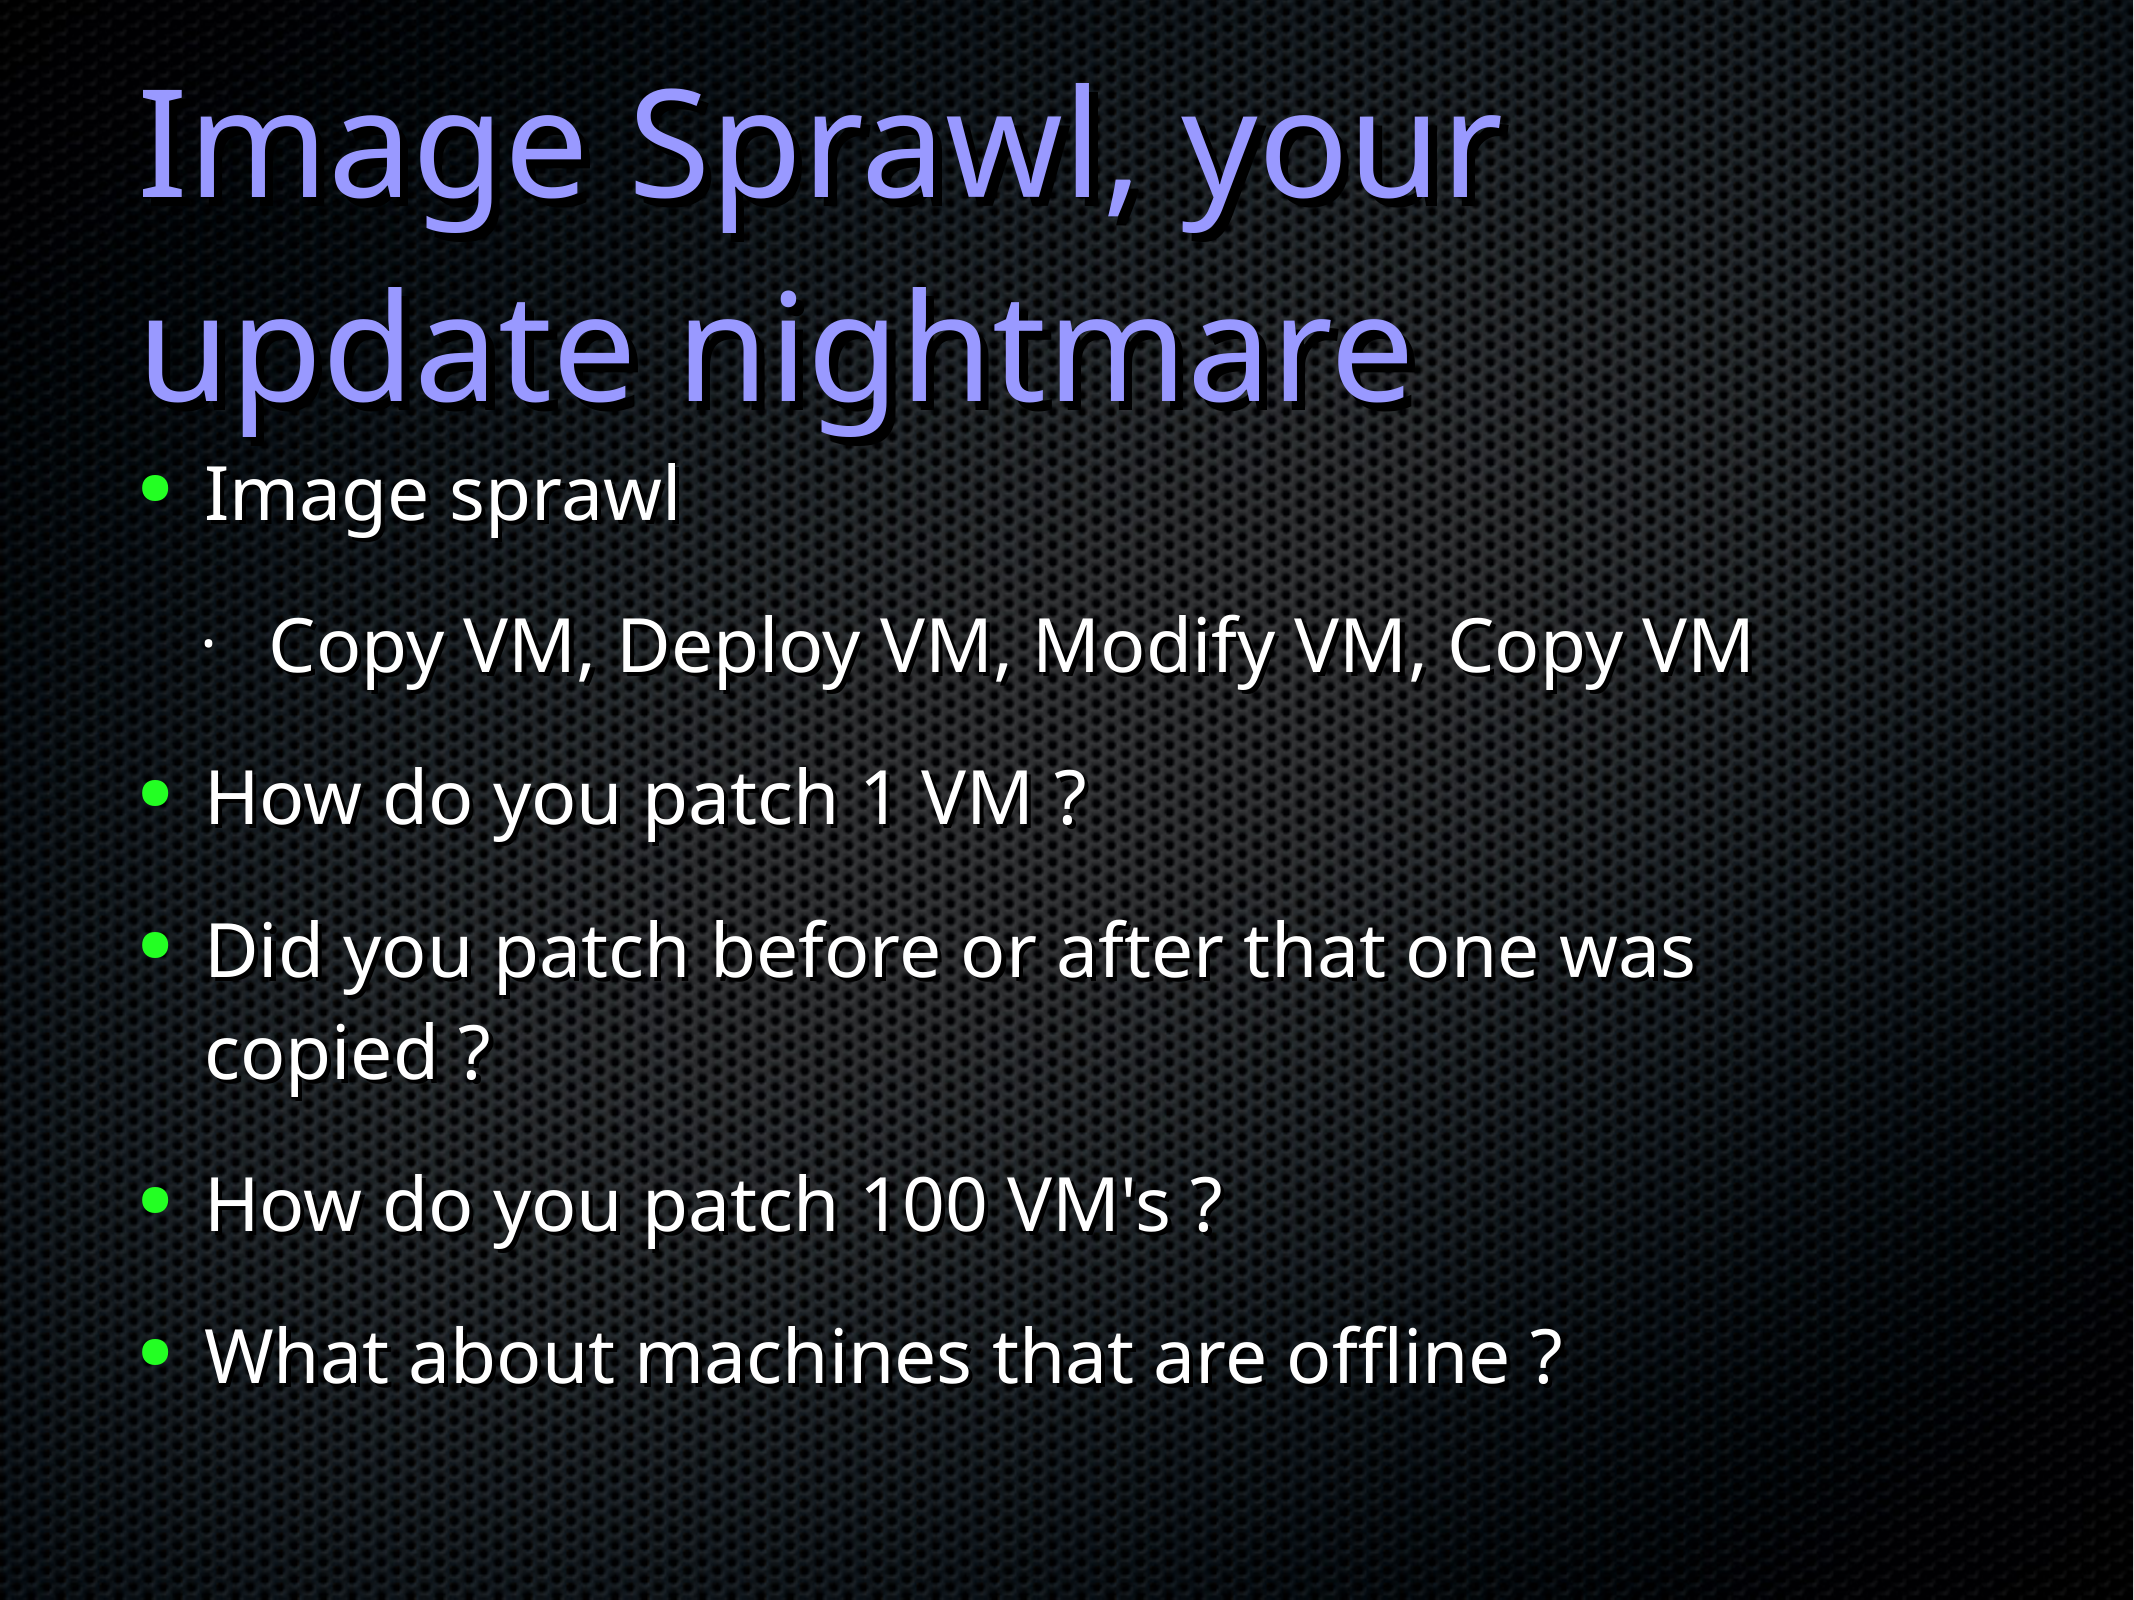

# Image Sprawl, your update nightmare
Image sprawl
Copy VM, Deploy VM, Modify VM, Copy VM
How do you patch 1 VM ?
Did you patch before or after that one was copied ?
How do you patch 100 VM's ?
What about machines that are offline ?